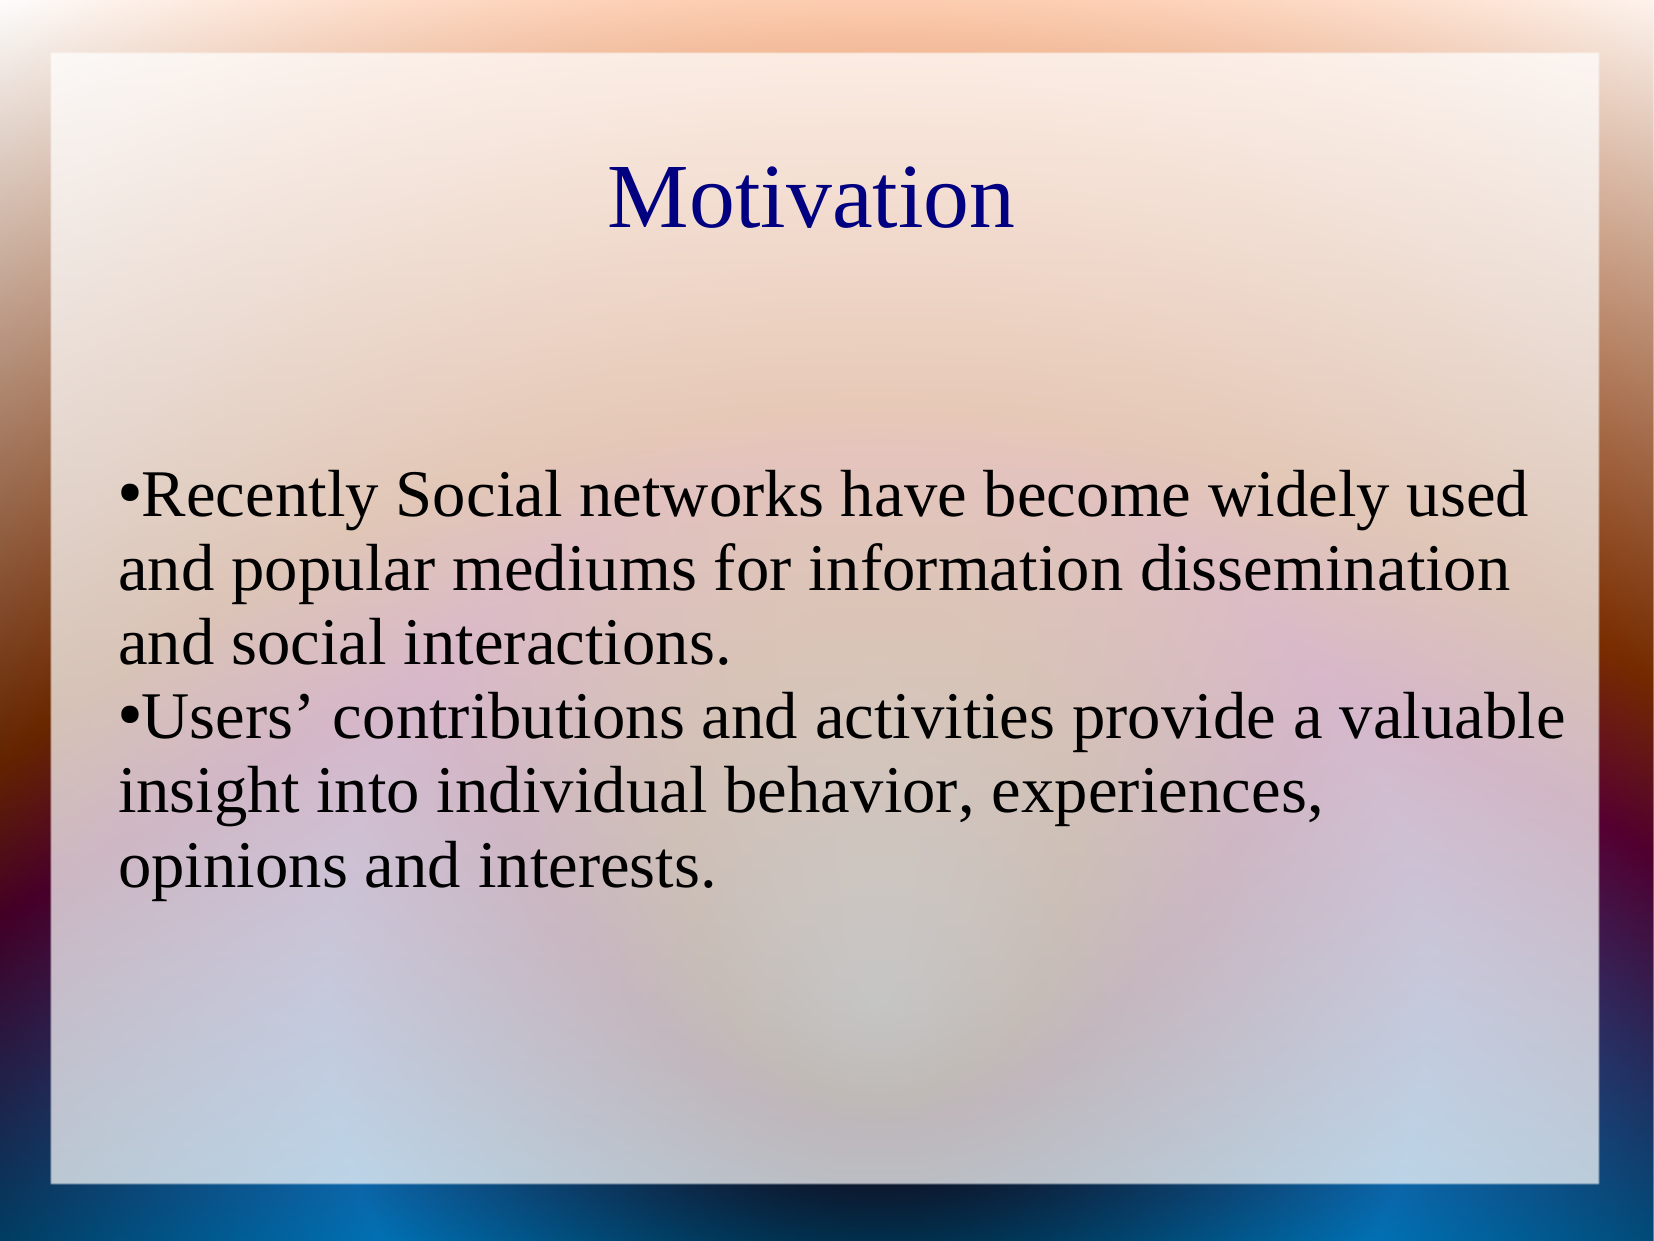

# Motivation
Recently Social networks have become widely used and popular mediums for information dissemination and social interactions.
Users’ contributions and activities provide a valuable insight into individual behavior, experiences, opinions and interests.